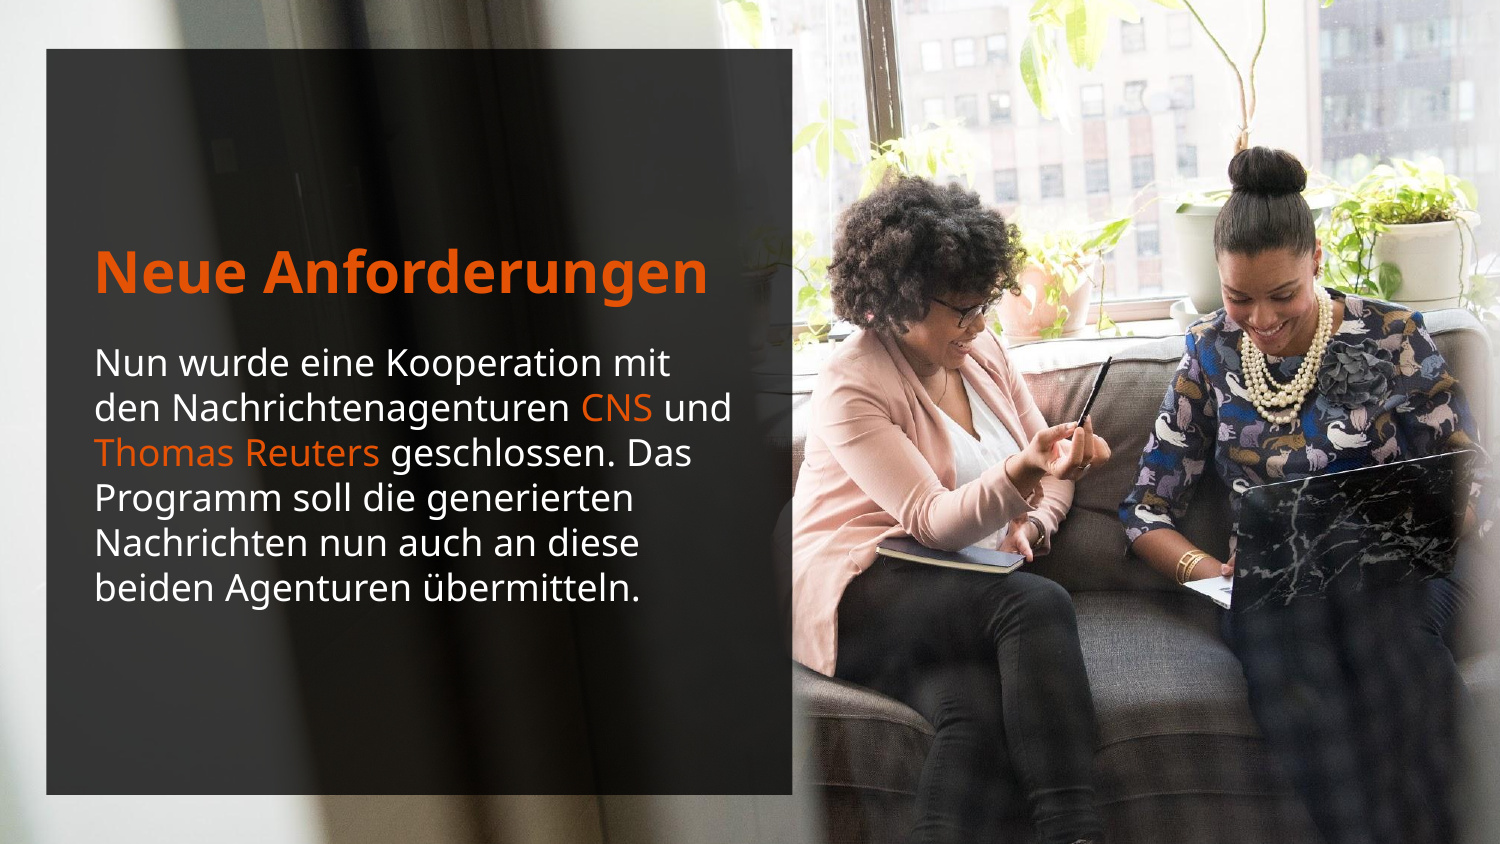

# Neue Anforderungen
Nun wurde eine Kooperation mit den Nachrichtenagenturen CNS und Thomas Reuters geschlossen. Das Programm soll die generierten Nachrichten nun auch an diese beiden Agenturen übermitteln.